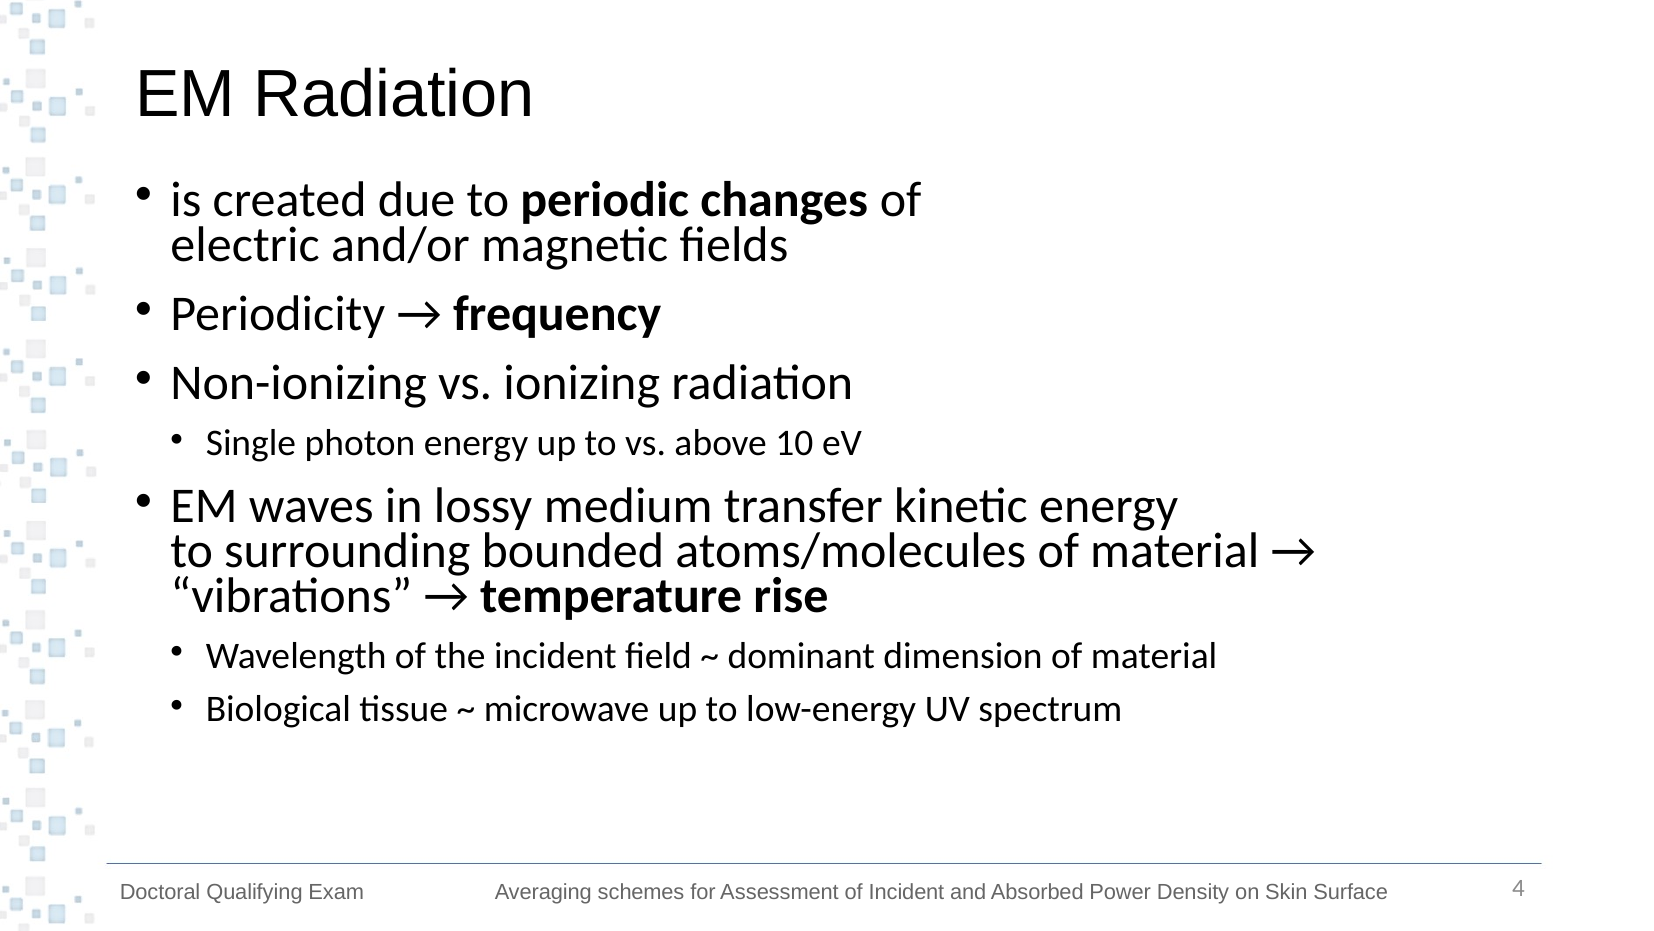

# EM Radiation
is created due to periodic changes of
electric and/or magnetic fields
Periodicity → frequency
Non-ionizing vs. ionizing radiation
Single photon energy up to vs. above 10 eV
EM waves in lossy medium transfer kinetic energy
to surrounding bounded atoms/molecules of material → “vibrations” → temperature rise
Wavelength of the incident field ~ dominant dimension of material
Biological tissue ~ microwave up to low-energy UV spectrum
4
Doctoral Qualifying Exam		Averaging schemes for Assessment of Incident and Absorbed Power Density on Skin Surface